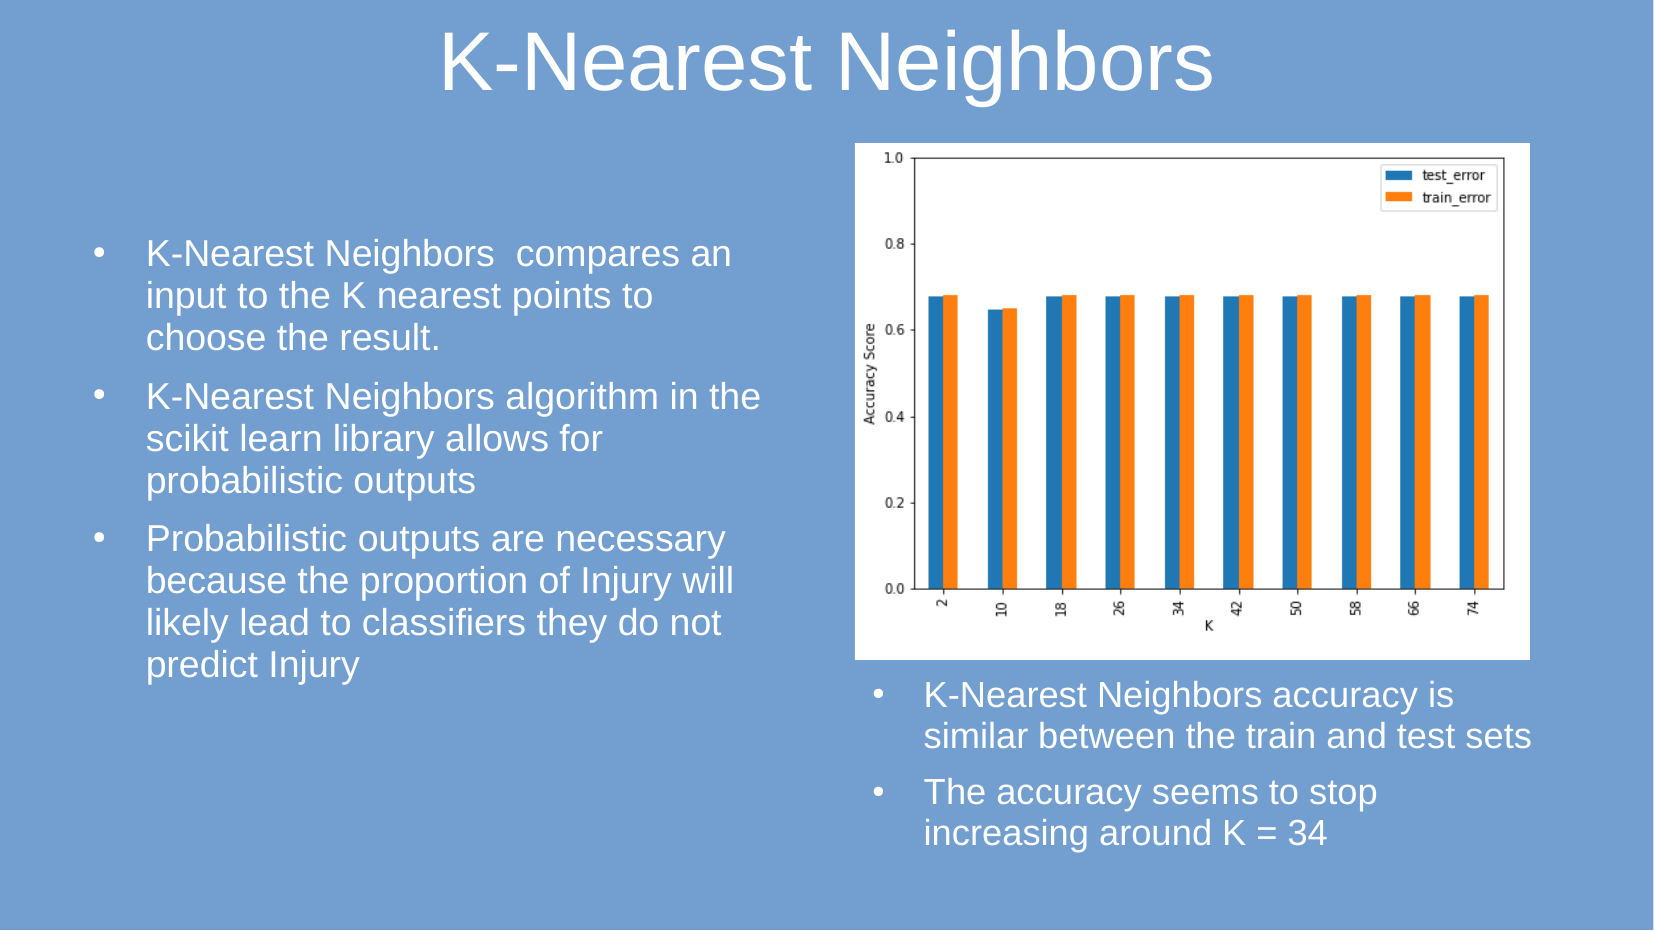

# K-Nearest Neighbors
K-Nearest Neighbors compares an input to the K nearest points to choose the result.
K-Nearest Neighbors algorithm in the scikit learn library allows for probabilistic outputs
Probabilistic outputs are necessary because the proportion of Injury will likely lead to classifiers they do not predict Injury
K-Nearest Neighbors accuracy is similar between the train and test sets
The accuracy seems to stop increasing around K = 34